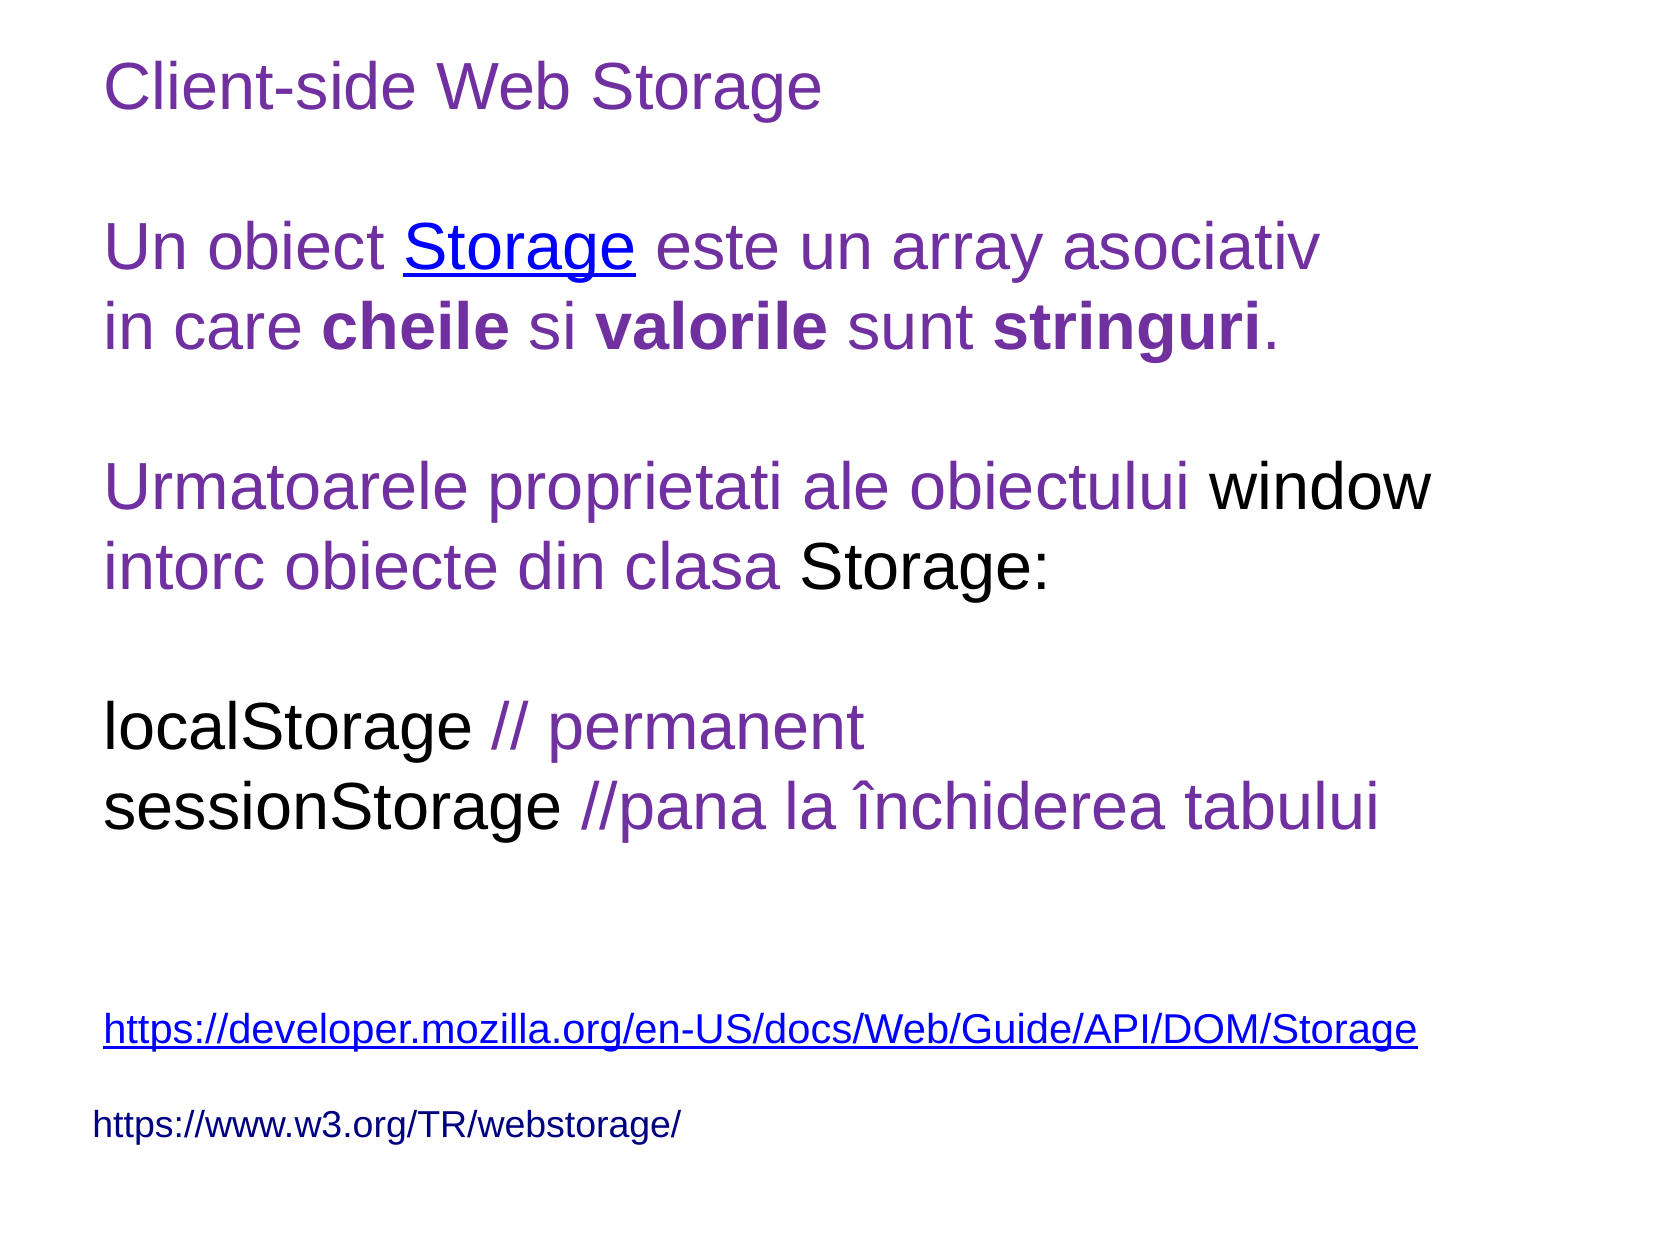

Client-side Web Storage
Un obiect Storage este un array asociativ
in care cheile si valorile sunt stringuri.
Urmatoarele proprietati ale obiectului window intorc obiecte din clasa Storage:
localStorage // permanent
sessionStorage //pana la închiderea tabului
https://developer.mozilla.org/en-US/docs/Web/Guide/API/DOM/Storage
https://www.w3.org/TR/webstorage/